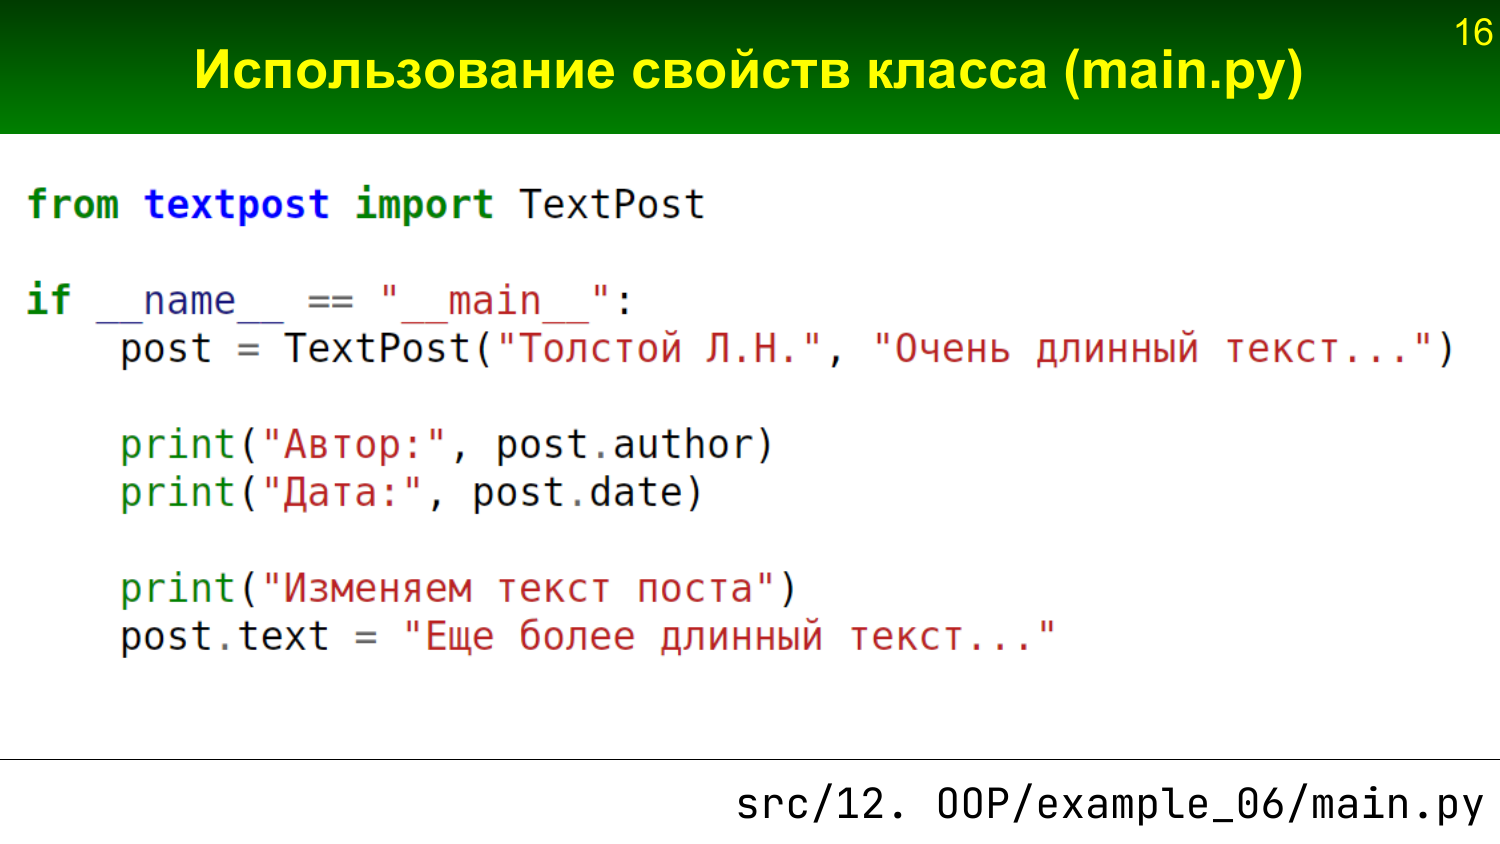

# Использование свойств класса (main.py)
src/12. OOP/example_06/main.py